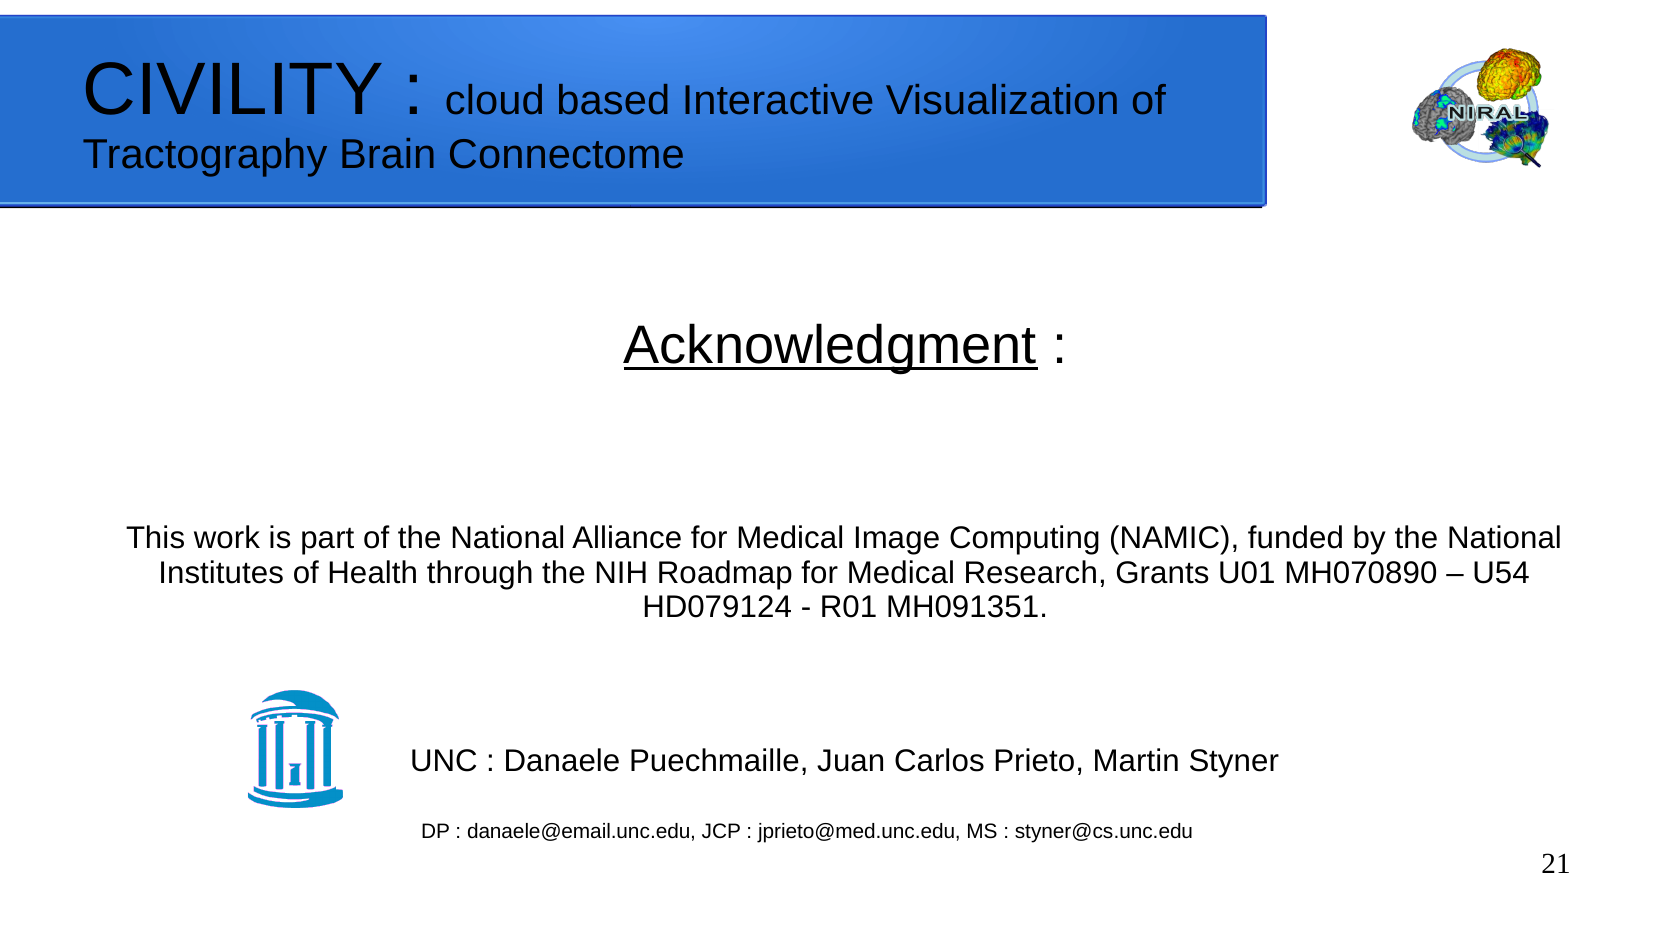

# CIVILITY : cloud based Interactive Visualization of Tractography Brain Connectome
Acknowledgment :
This work is part of the National Alliance for Medical Image Computing (NAMIC), funded by the National Institutes of Health through the NIH Roadmap for Medical Research, Grants U01 MH070890 – U54 HD079124 - R01 MH091351.
UNC : Danaele Puechmaille, Juan Carlos Prieto, Martin Styner
DP : danaele@email.unc.edu, JCP : jprieto@med.unc.edu, MS : styner@cs.unc.edu
21